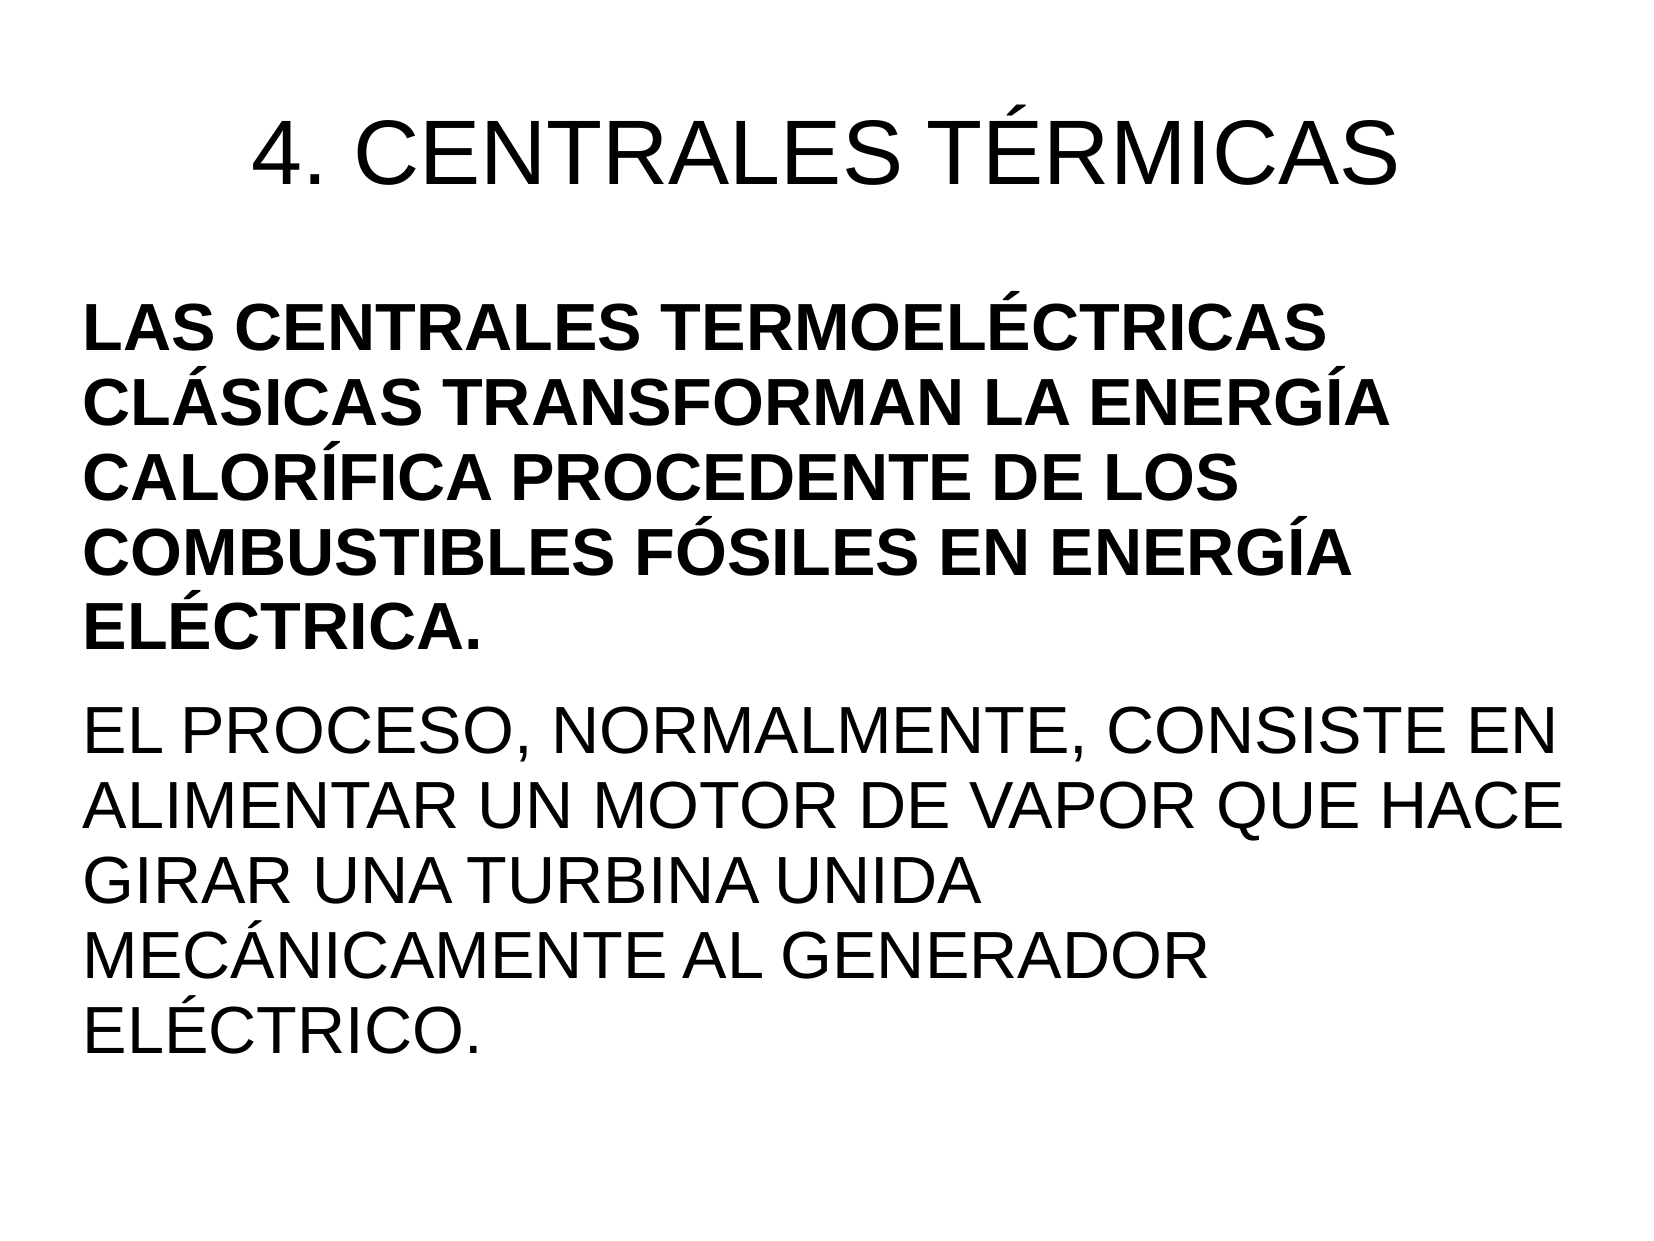

# 4. CENTRALES TÉRMICAS
LAS CENTRALES TERMOELÉCTRICAS CLÁSICAS TRANSFORMAN LA ENERGÍA CALORÍFICA PROCEDENTE DE LOS COMBUSTIBLES FÓSILES EN ENERGÍA ELÉCTRICA.
EL PROCESO, NORMALMENTE, CONSISTE EN ALIMENTAR UN MOTOR DE VAPOR QUE HACE GIRAR UNA TURBINA UNIDA MECÁNICAMENTE AL GENERADOR ELÉCTRICO.